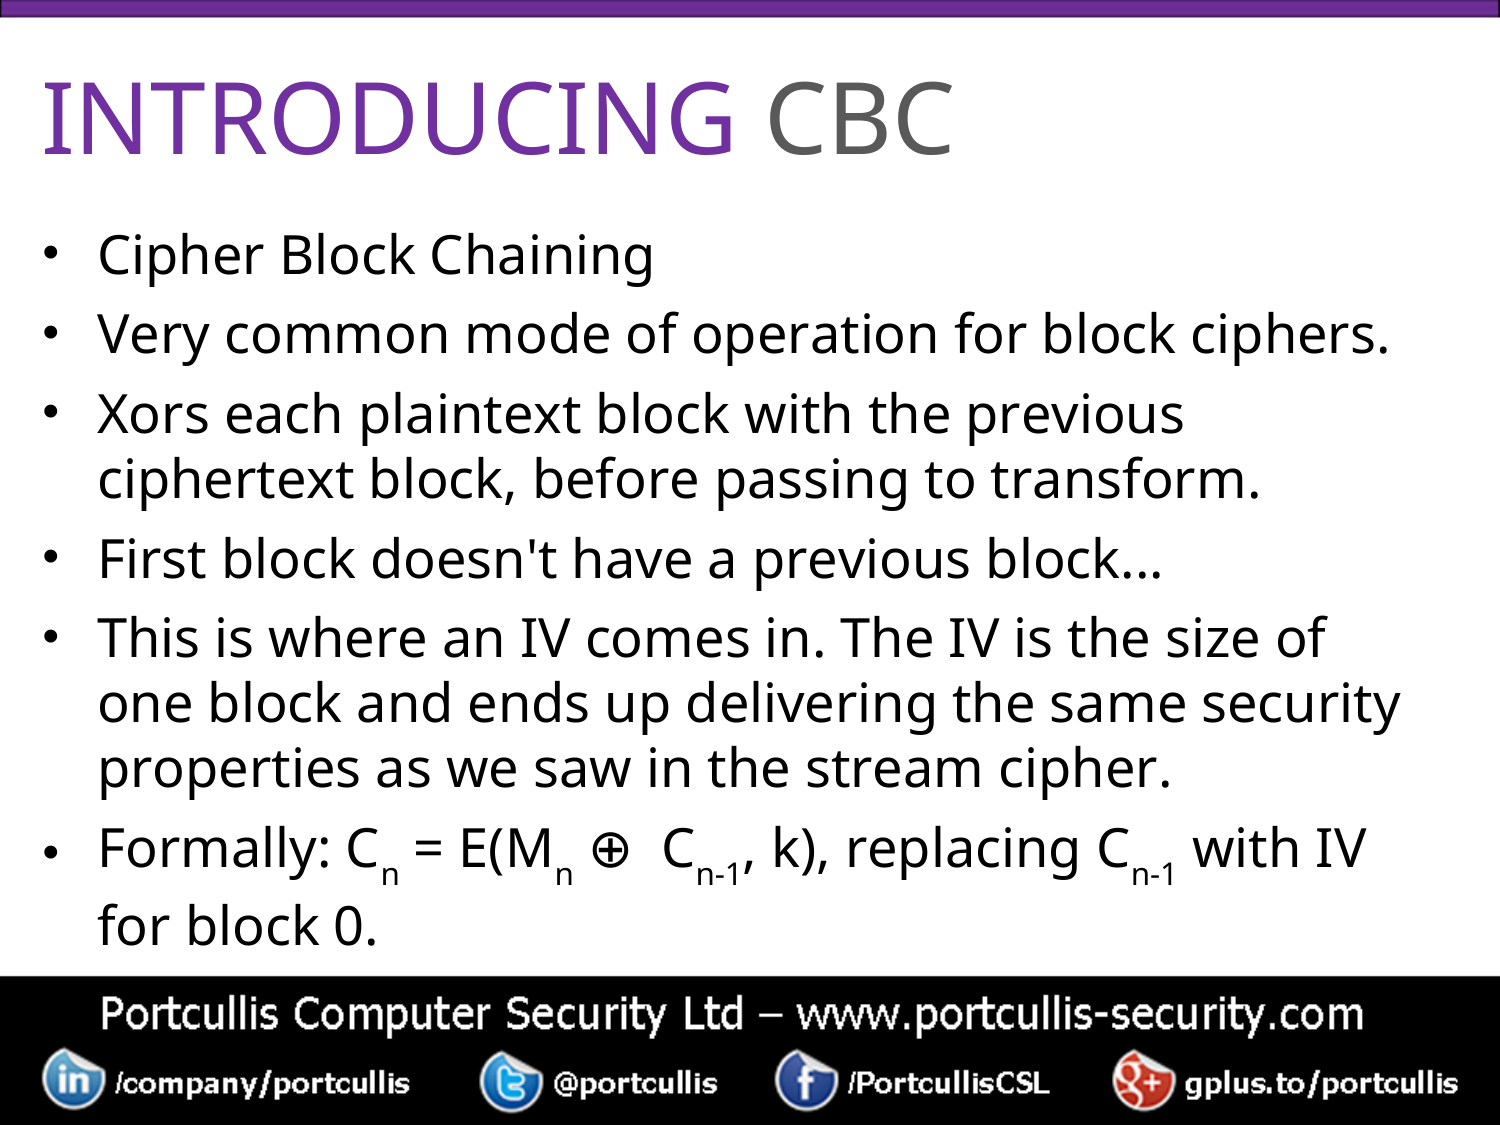

# INTRODUCING CBC
Cipher Block Chaining
Very common mode of operation for block ciphers.
Xors each plaintext block with the previous ciphertext block, before passing to transform.
First block doesn't have a previous block...
This is where an IV comes in. The IV is the size of one block and ends up delivering the same security properties as we saw in the stream cipher.
Formally: Cn = E(Mn ⊕ Cn-1, k), replacing Cn-1 with IV for block 0.